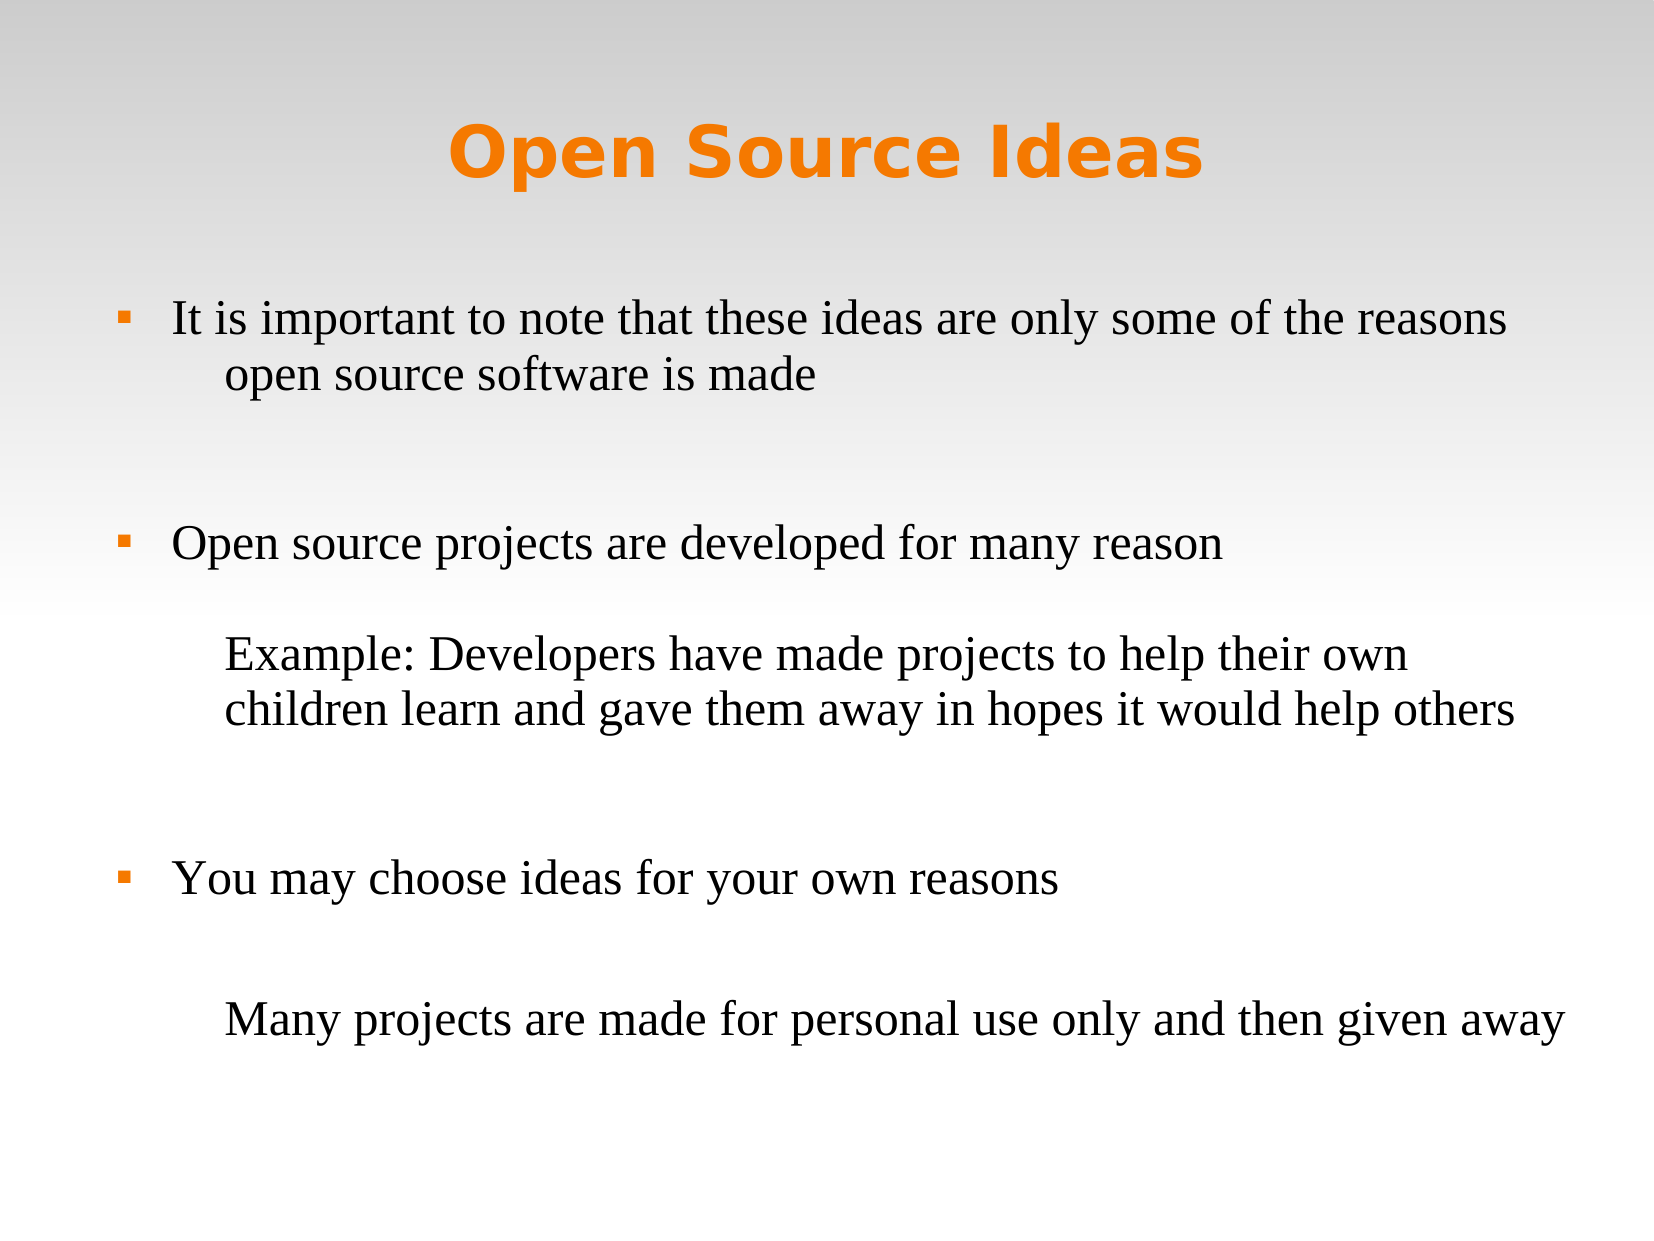

# Open Source Ideas
It is important to note that these ideas are only some of the reasons open source software is made
Open source projects are developed for many reason
Example: Developers have made projects to help their own children learn and gave them away in hopes it would help others
You may choose ideas for your own reasons
Many projects are made for personal use only and then given away